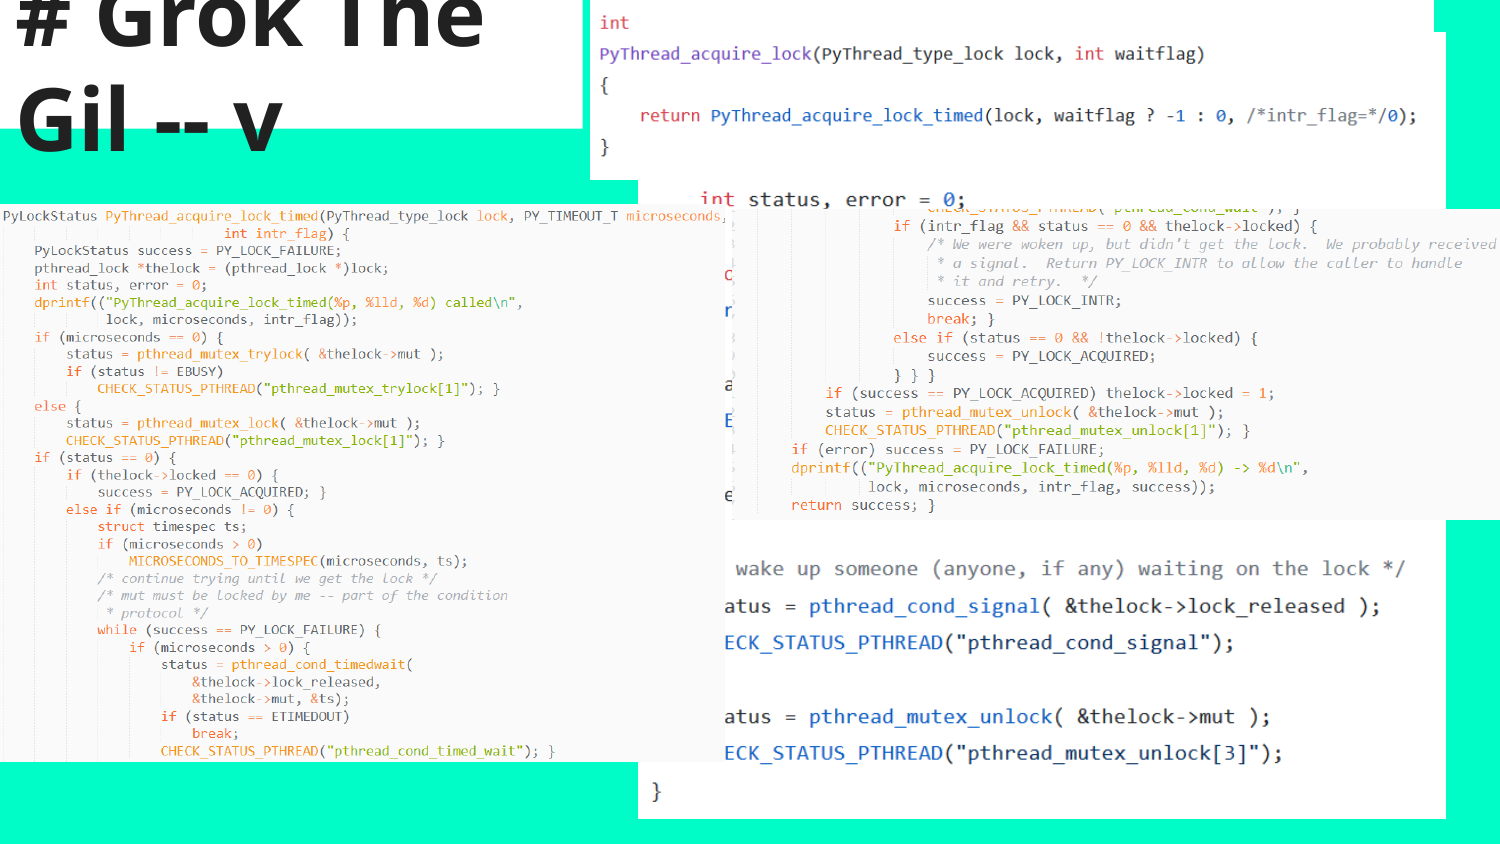

# # Grok The Gil -- v